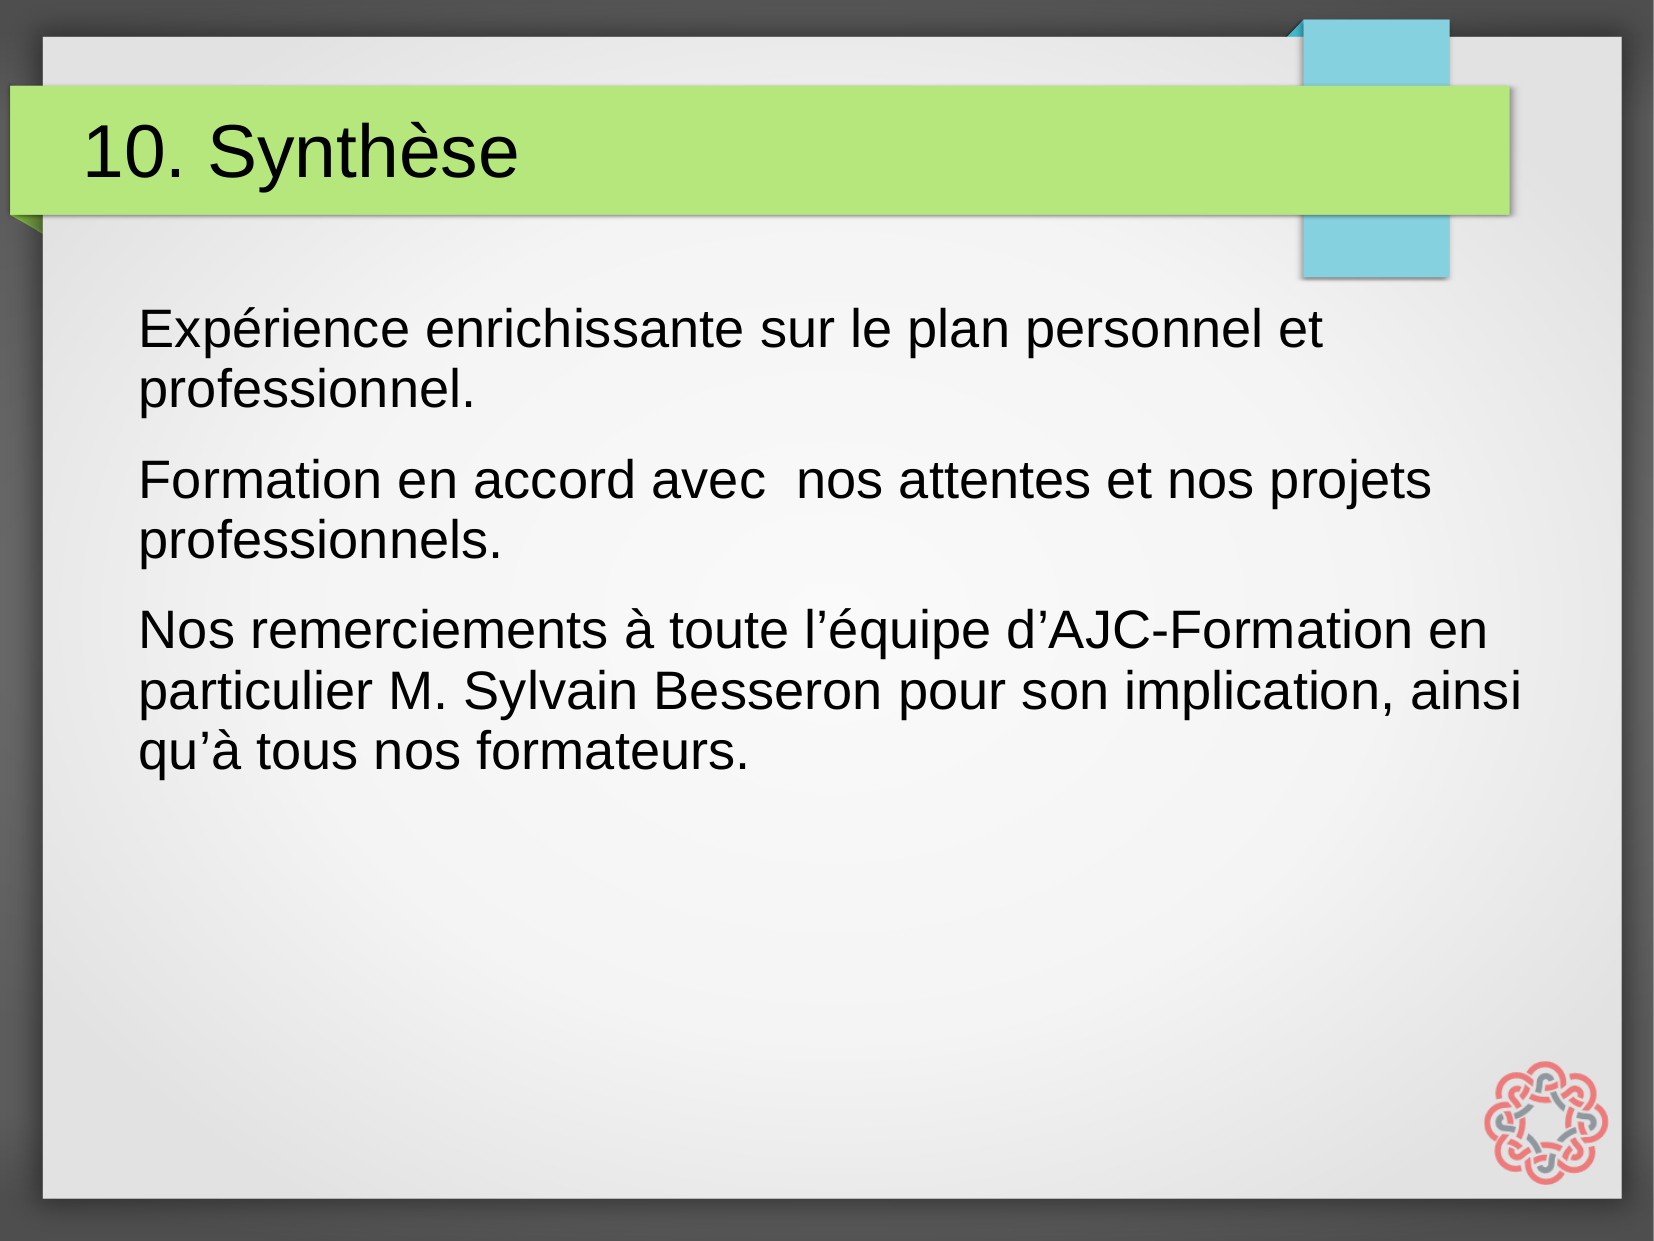

# 10. Synthèse
Expérience enrichissante sur le plan personnel et professionnel.
Formation en accord avec nos attentes et nos projets professionnels.
Nos remerciements à toute l’équipe d’AJC-Formation en particulier M. Sylvain Besseron pour son implication, ainsi qu’à tous nos formateurs.